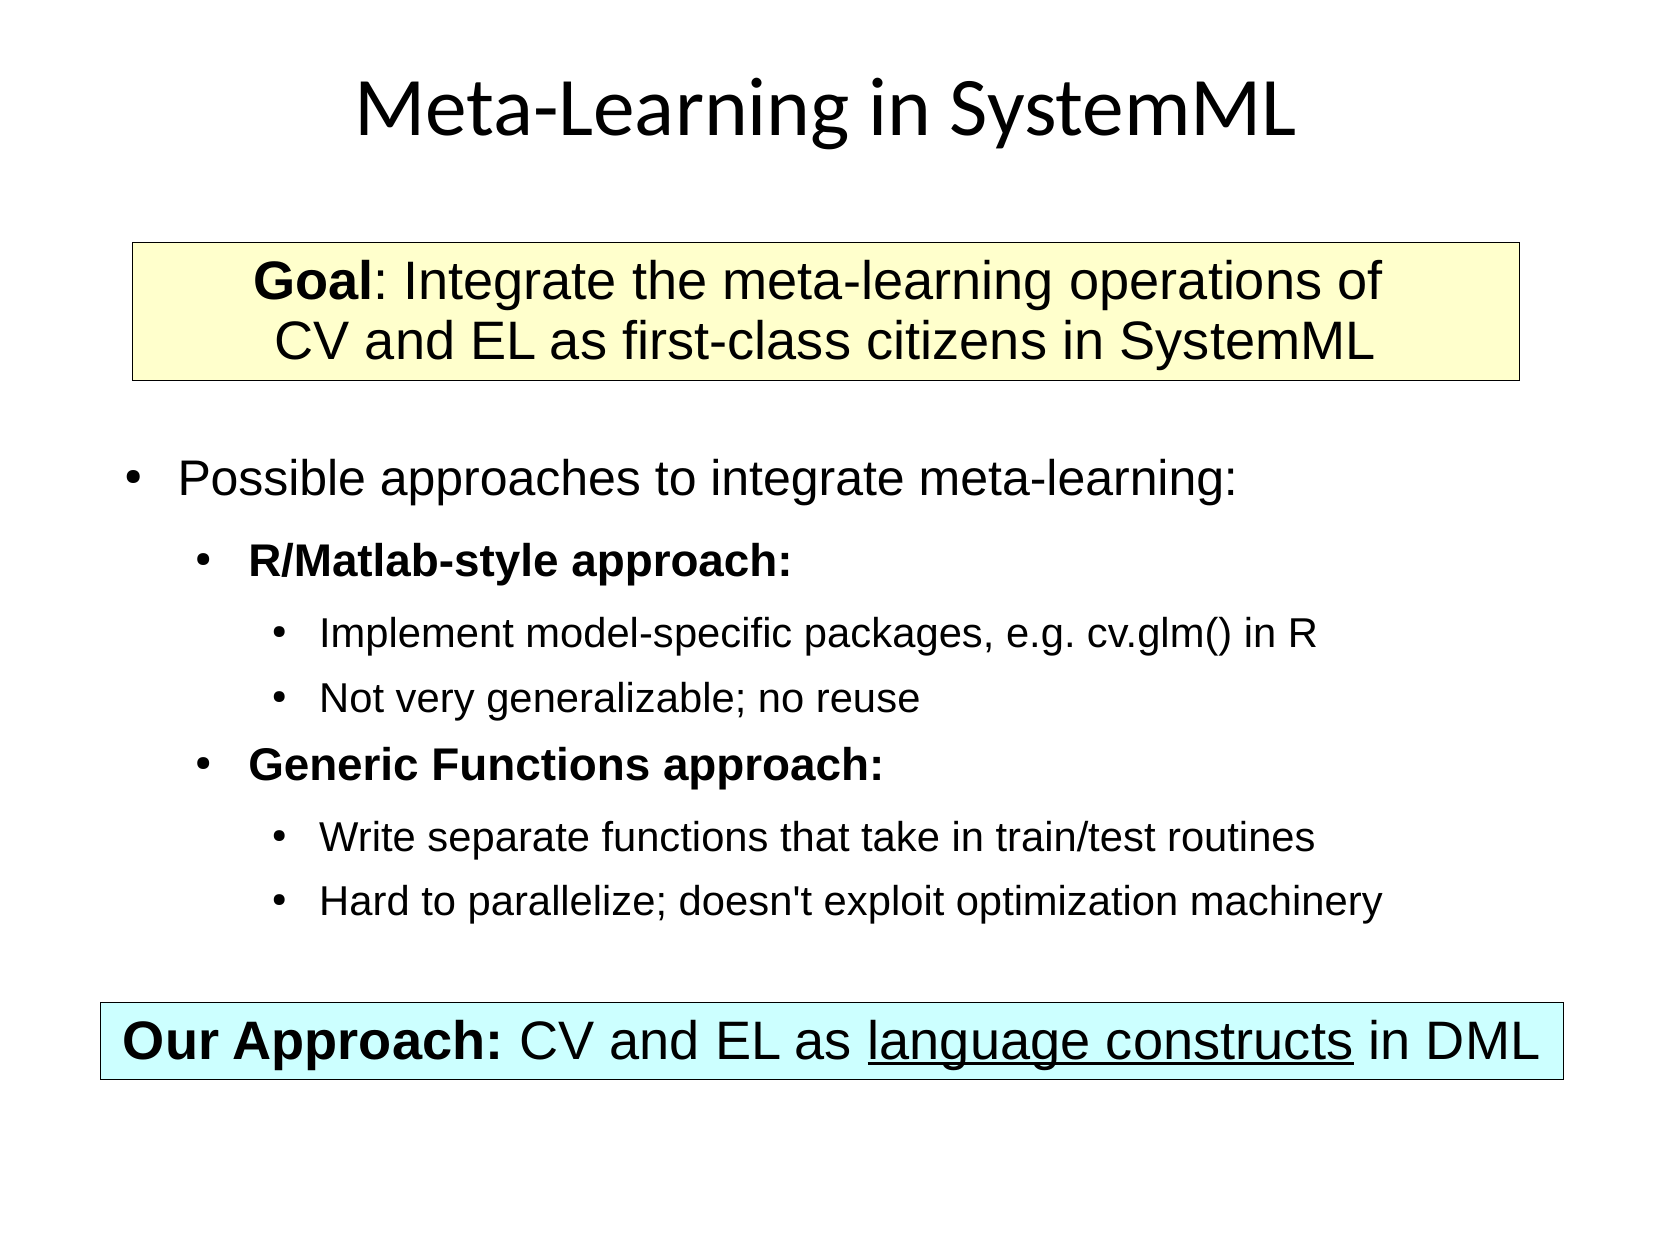

# Meta-Learning in SystemML
Goal:	Integrate the meta-learning operations of
CV and EL as first-class citizens in SystemML
Possible approaches to integrate meta-learning:
R/Matlab-style approach:
Implement model-specific packages, e.g. cv.glm() in R
Not very generalizable; no reuse
Generic Functions approach:
Write separate functions that take in train/test routines
Hard to parallelize; doesn't exploit optimization machinery
Our Approach: CV and EL as language constructs in DML